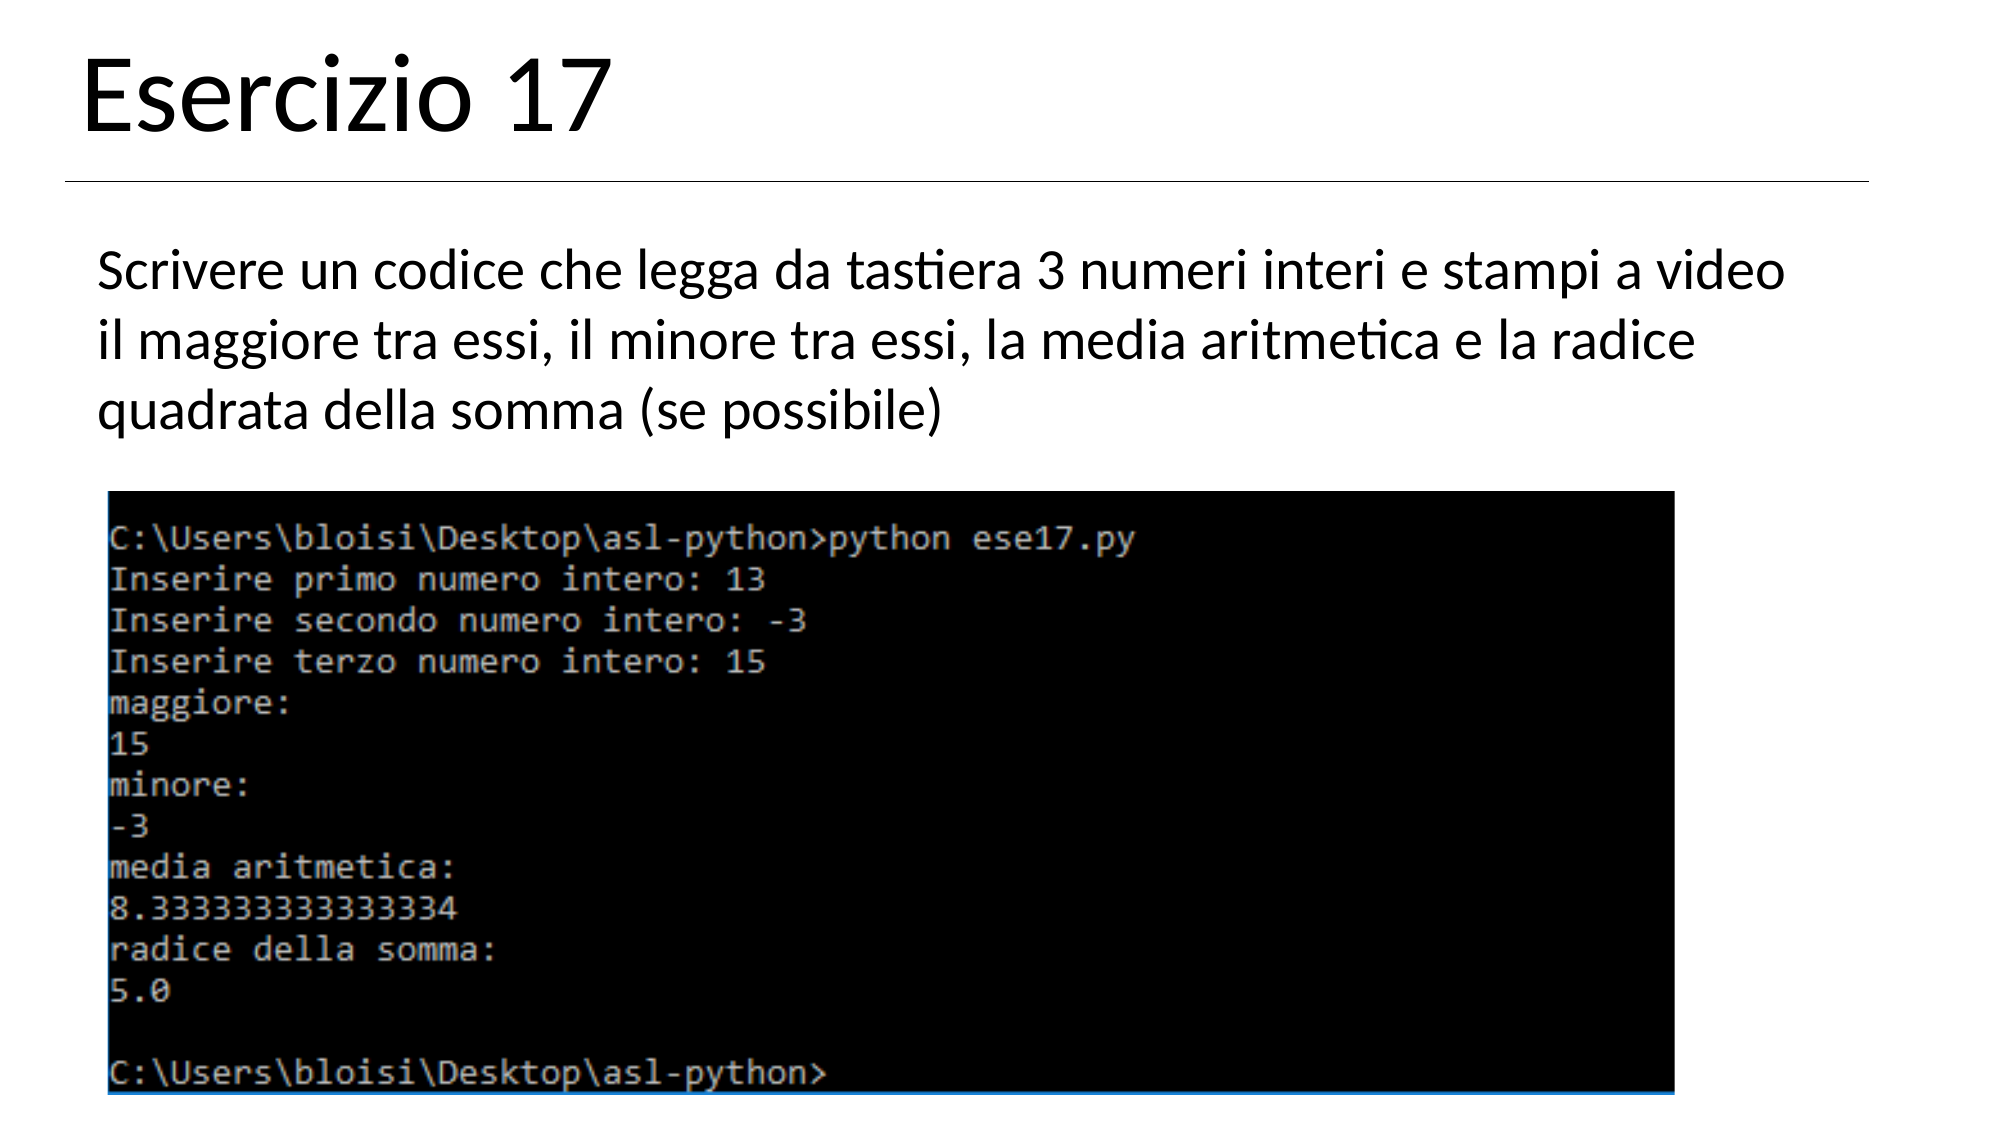

Esercizio 17
Scrivere un codice che legga da tastiera 3 numeri interi e stampi a video il maggiore tra essi, il minore tra essi, la media aritmetica e la radice quadrata della somma (se possibile)